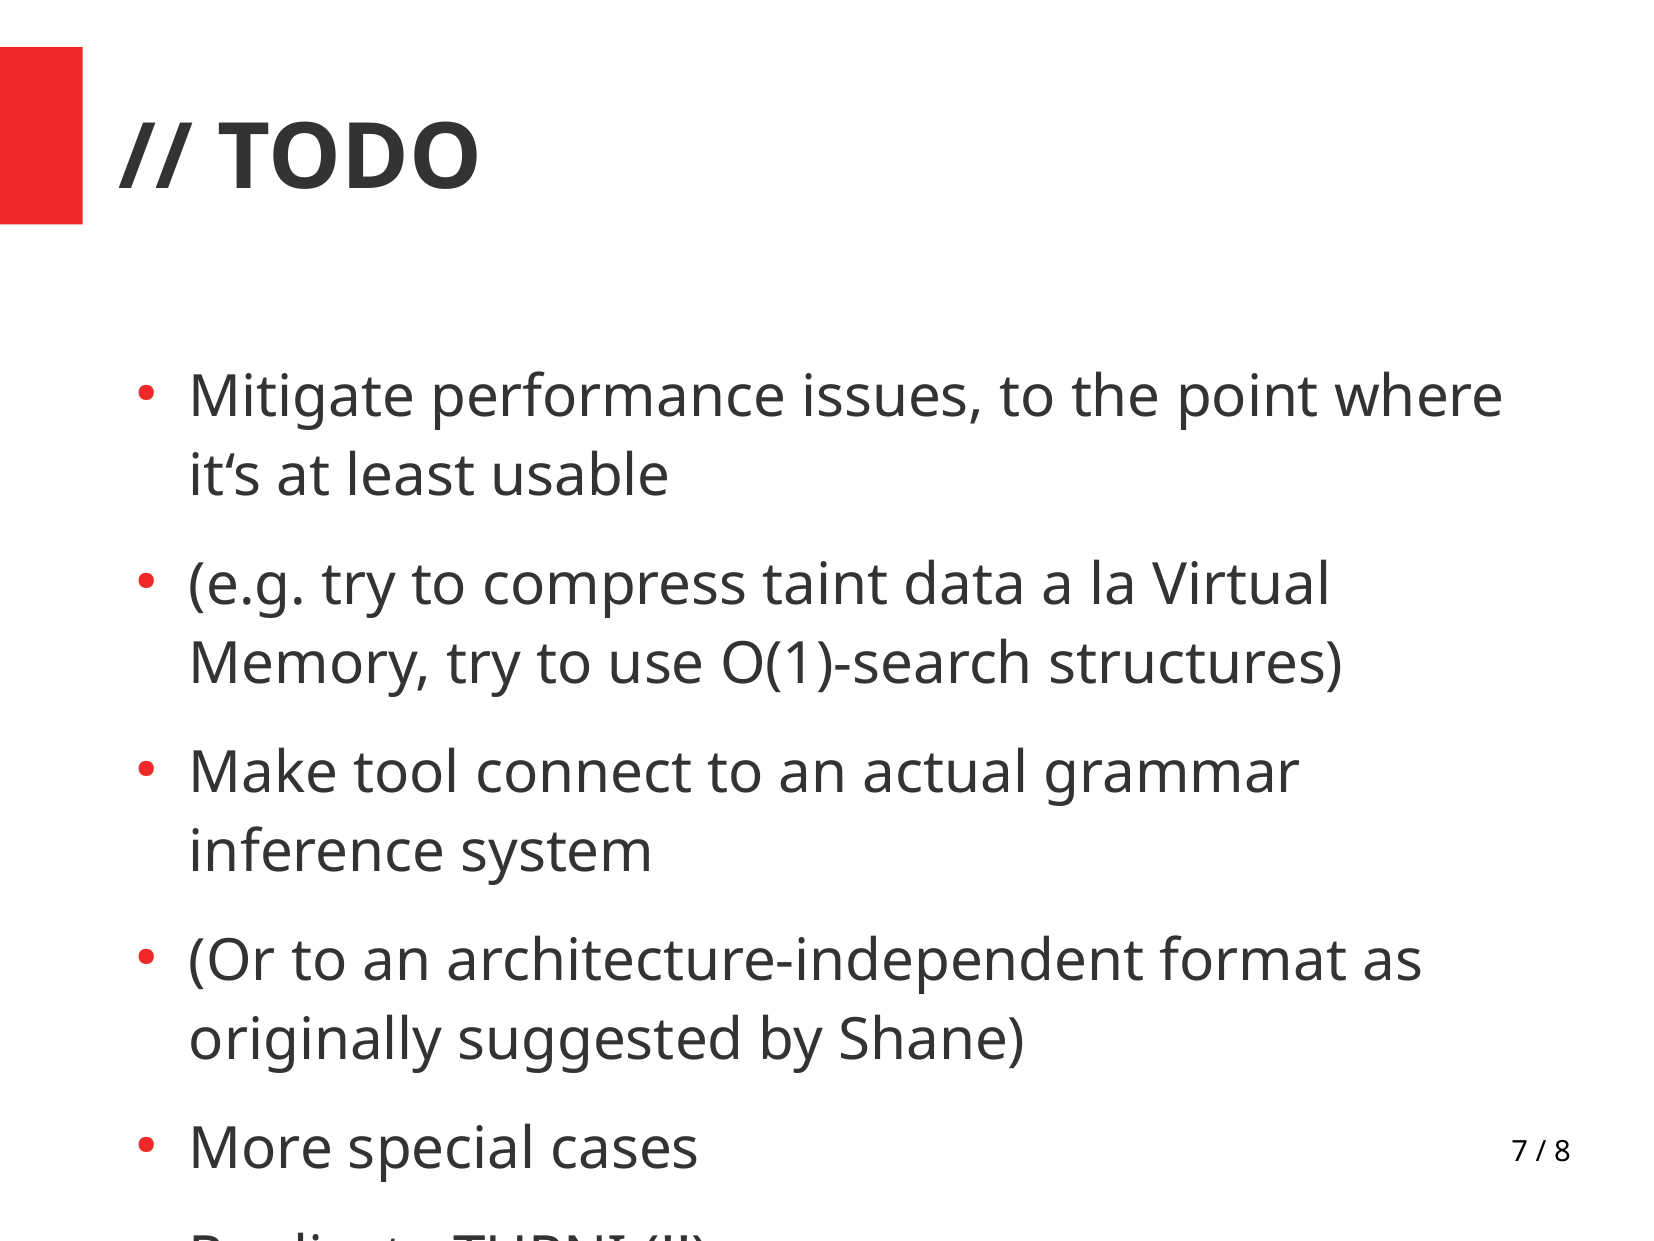

# // TODO
Mitigate performance issues, to the point where it‘s at least usable
(e.g. try to compress taint data a la Virtual Memory, try to use O(1)-search structures)
Make tool connect to an actual grammar inference system
(Or to an architecture-independent format as originally suggested by Shane)
More special cases
Replicate TUPNI (!!)
7